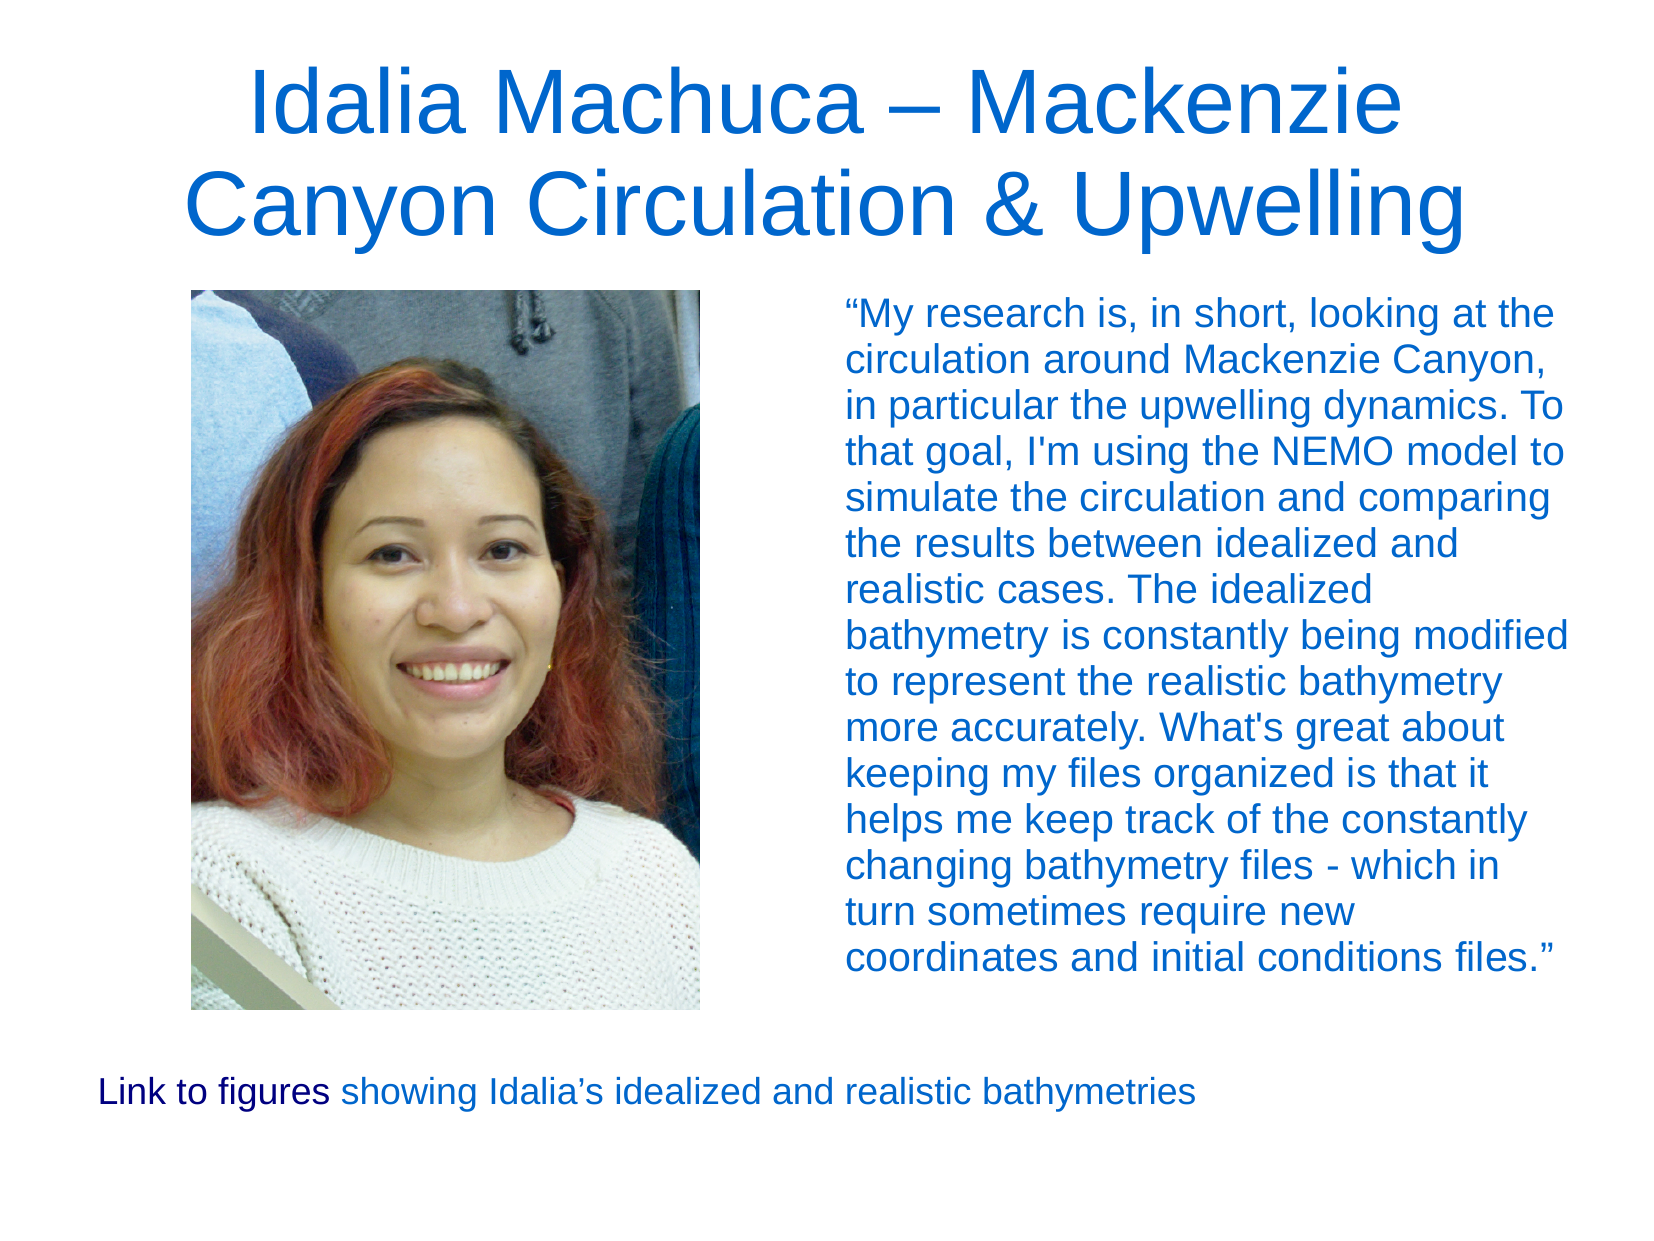

# Idalia Machuca – Mackenzie Canyon Circulation & Upwelling
“My research is, in short, looking at the circulation around Mackenzie Canyon, in particular the upwelling dynamics. To that goal, I'm using the NEMO model to simulate the circulation and comparing the results between idealized and realistic cases. The idealized bathymetry is constantly being modified to represent the realistic bathymetry more accurately. What's great about keeping my files organized is that it helps me keep track of the constantly changing bathymetry files - which in turn sometimes require new coordinates and initial conditions files.”
Link to figures showing Idalia’s idealized and realistic bathymetries